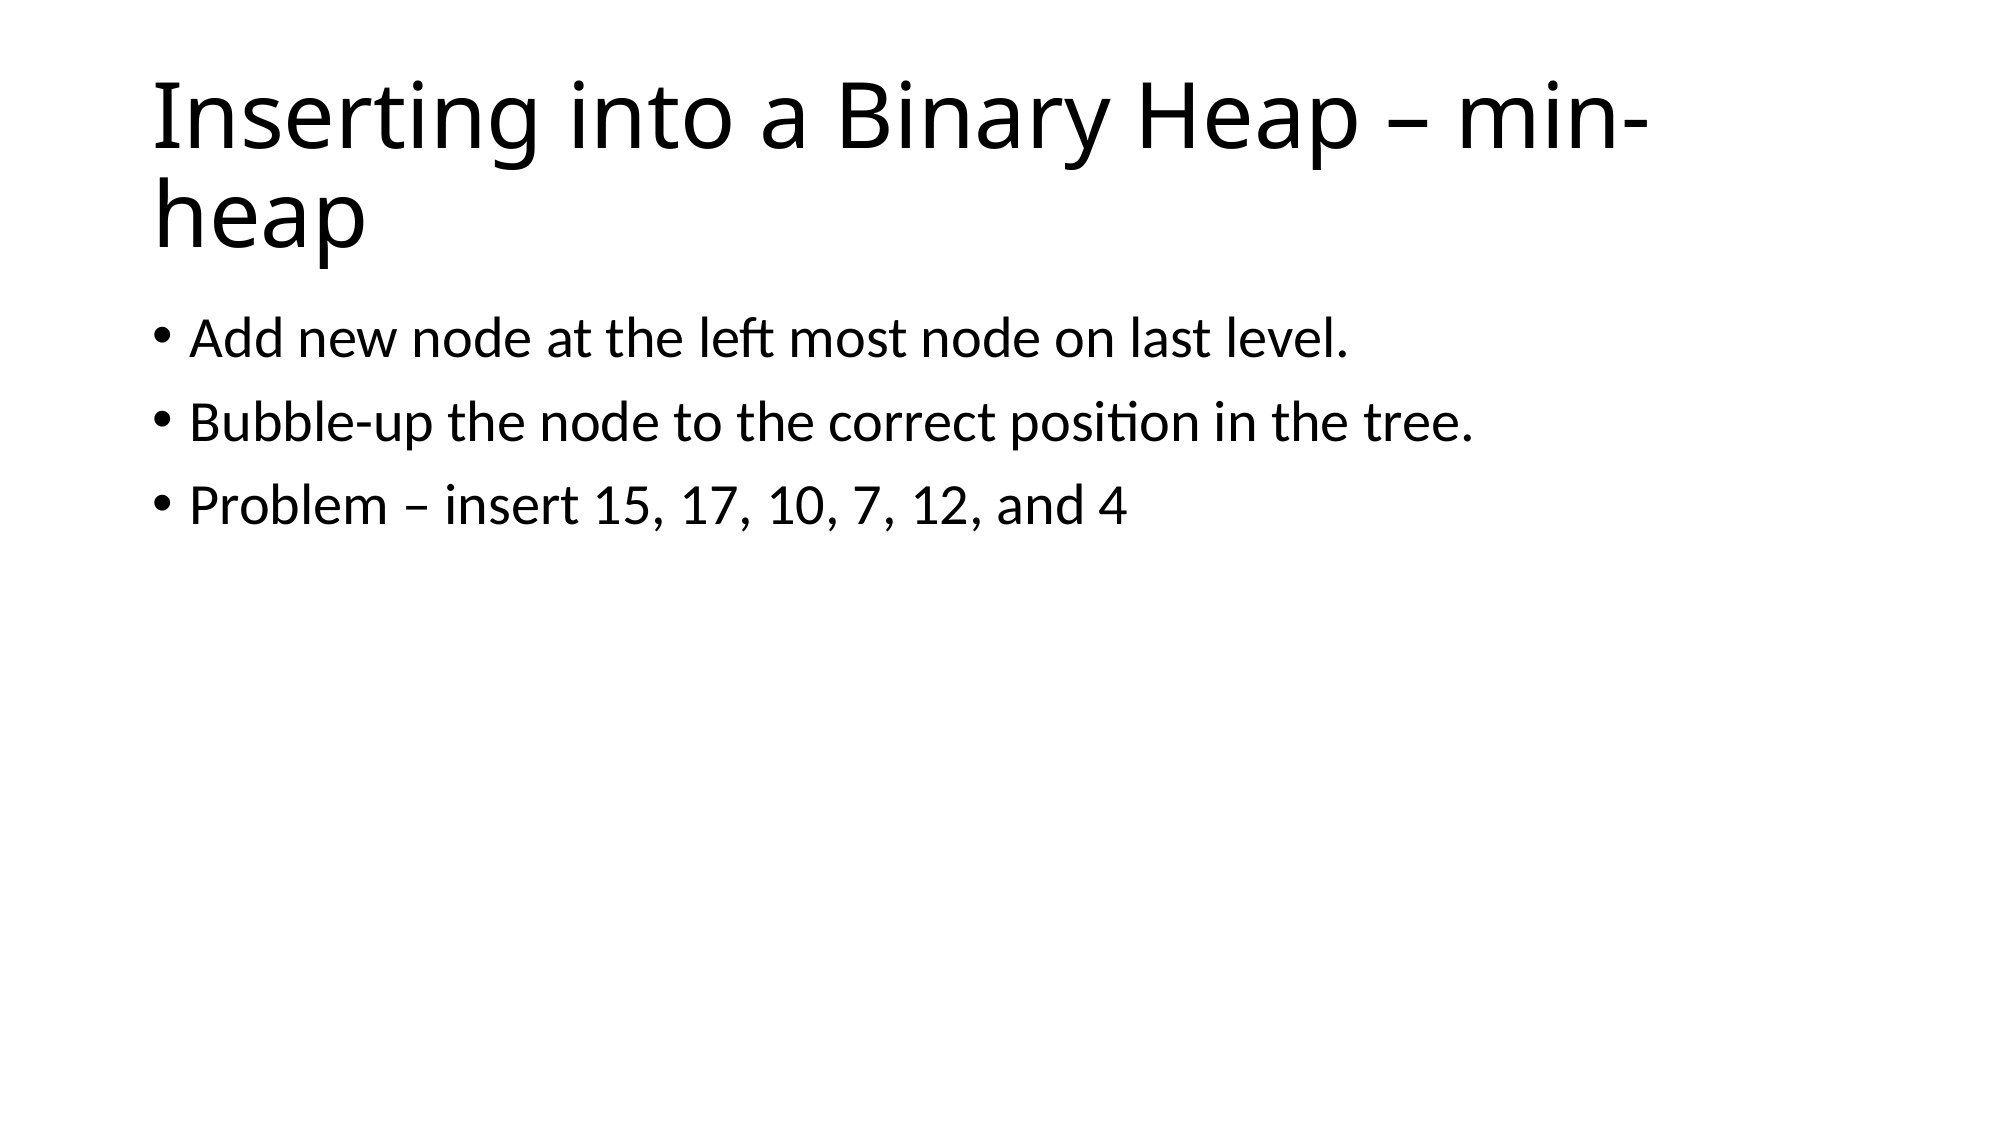

# Inserting into a Binary Heap – min-heap
Add new node at the left most node on last level.
Bubble-up the node to the correct position in the tree.
Problem – insert 15, 17, 10, 7, 12, and 4